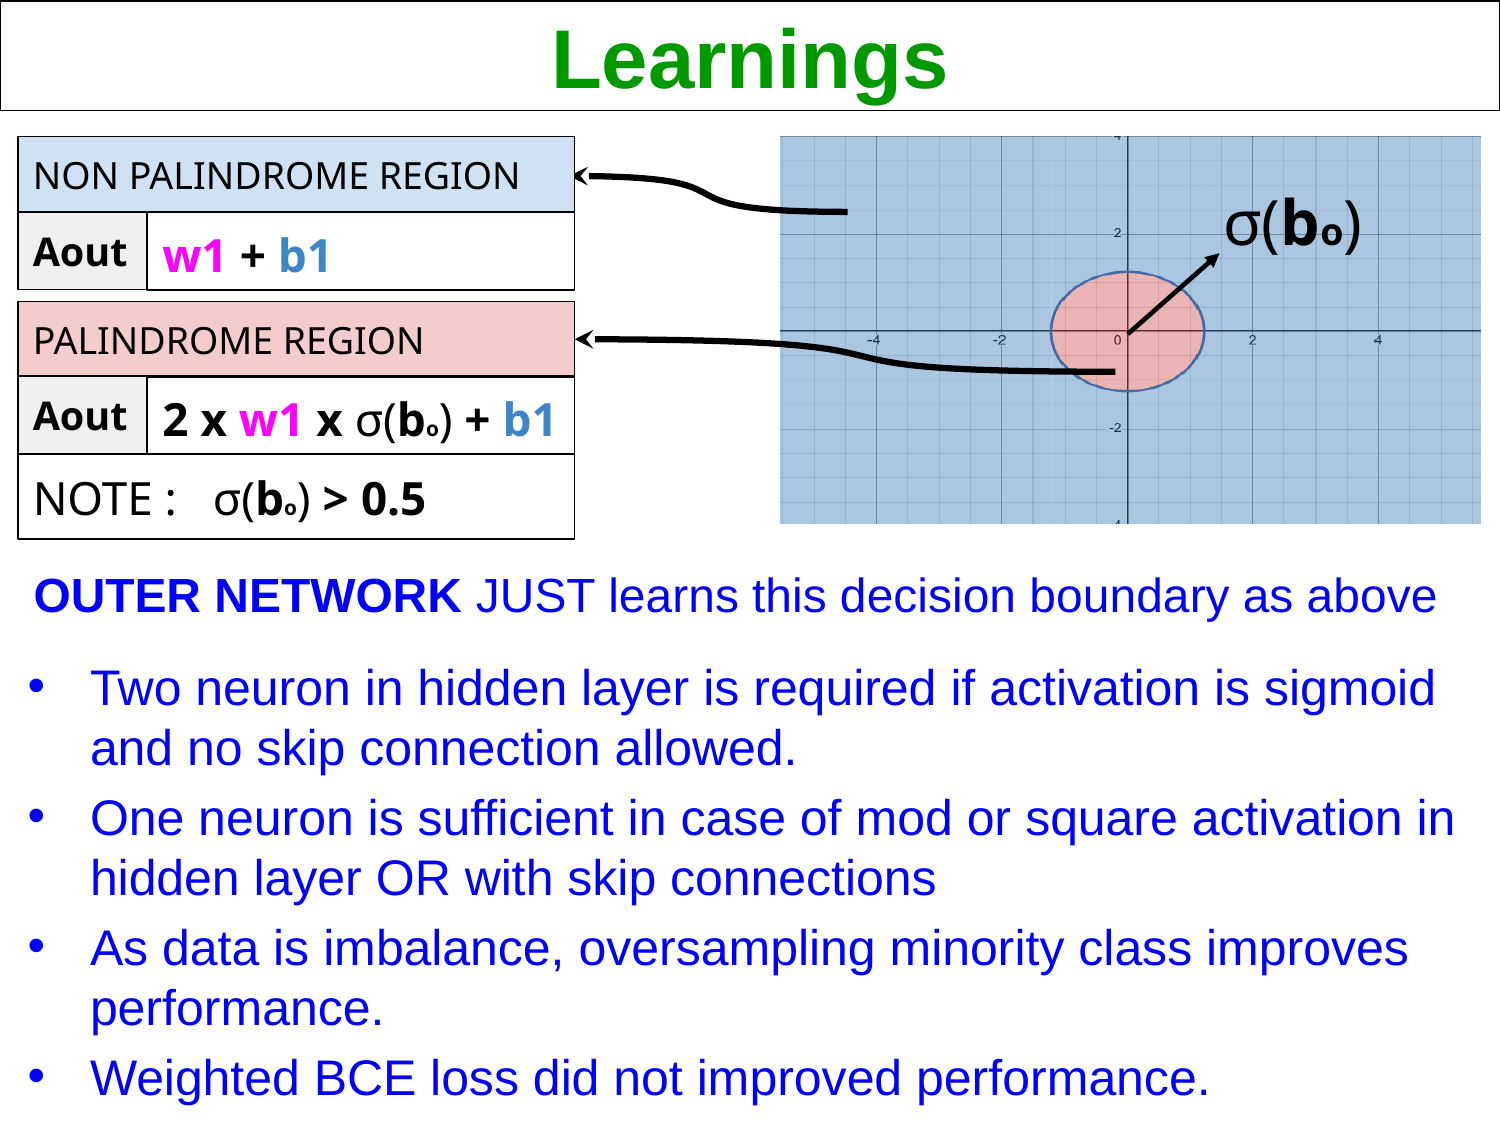

# Learnings
NON PALINDROME REGION
σ(bo)
Aout
w1 + b1
PALINDROME REGION
Aout
2 x w1 x σ(bo) + b1
NOTE : σ(bo) > 0.5
OUTER NETWORK JUST learns this decision boundary as above
Two neuron in hidden layer is required if activation is sigmoid and no skip connection allowed.
One neuron is sufficient in case of mod or square activation in hidden layer OR with skip connections
As data is imbalance, oversampling minority class improves performance.
Weighted BCE loss did not improved performance.